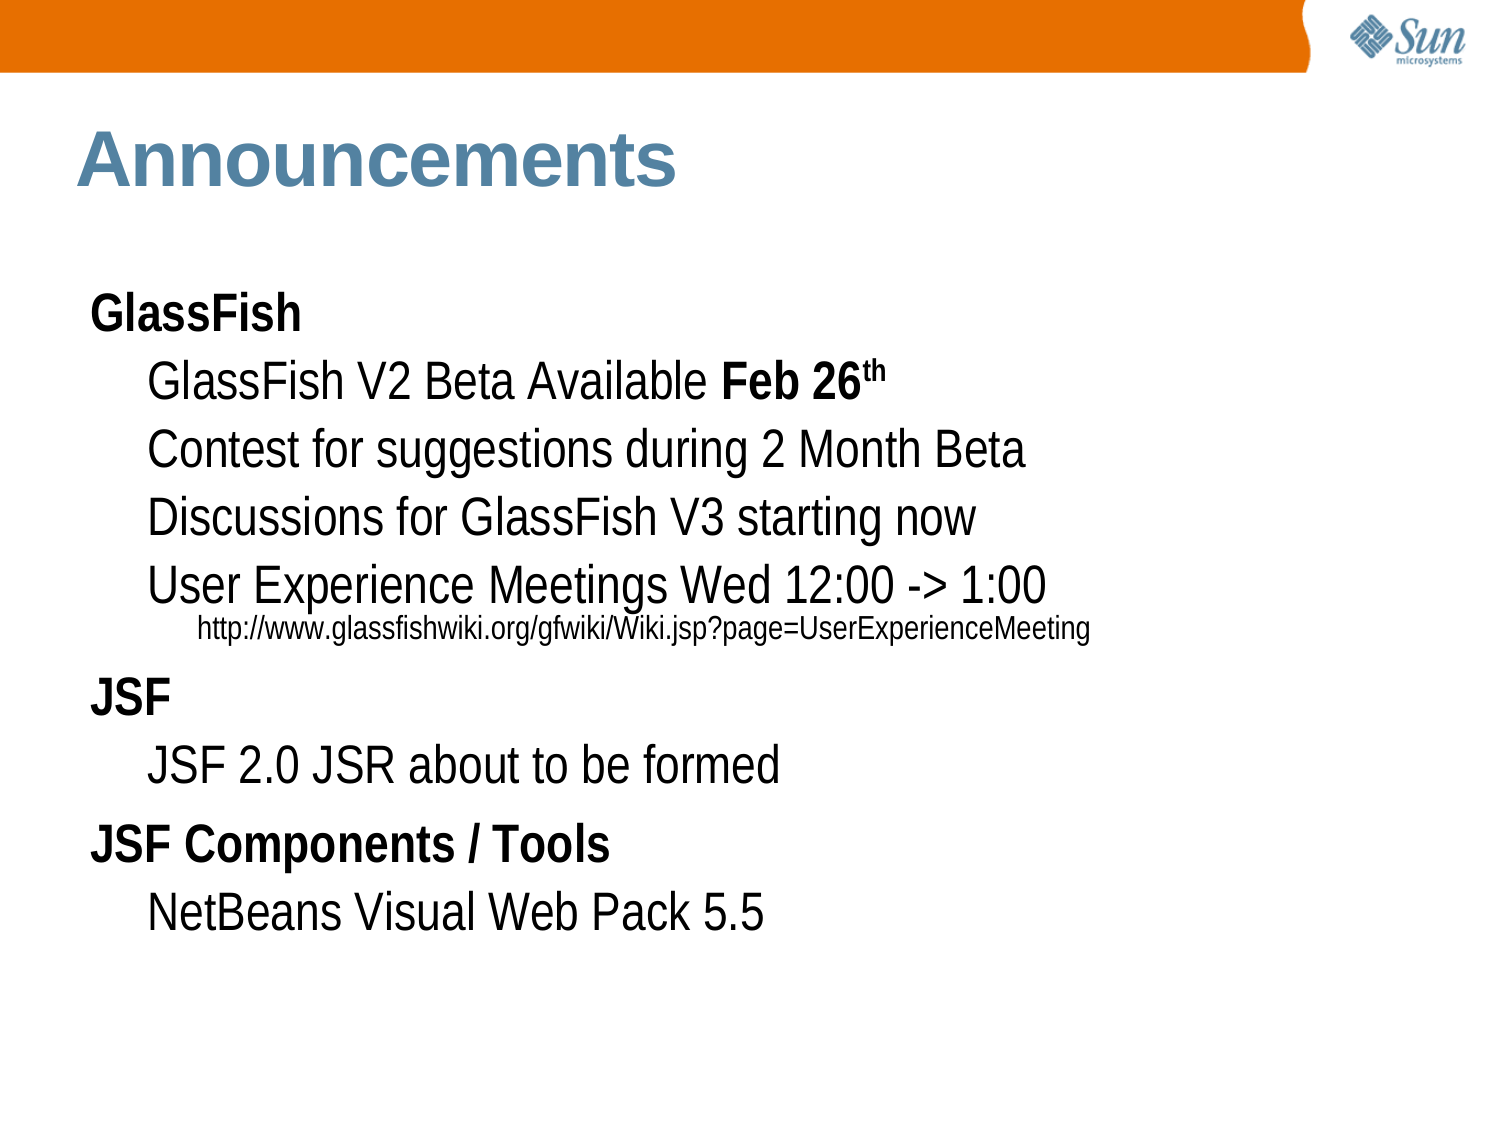

Announcements
# GlassFish
GlassFish V2 Beta Available Feb 26th
Contest for suggestions during 2 Month Beta
Discussions for GlassFish V3 starting now
User Experience Meetings Wed 12:00 -> 1:00
http://www.glassfishwiki.org/gfwiki/Wiki.jsp?page=UserExperienceMeeting
JSF
JSF 2.0 JSR about to be formed
JSF Components / Tools
NetBeans Visual Web Pack 5.5